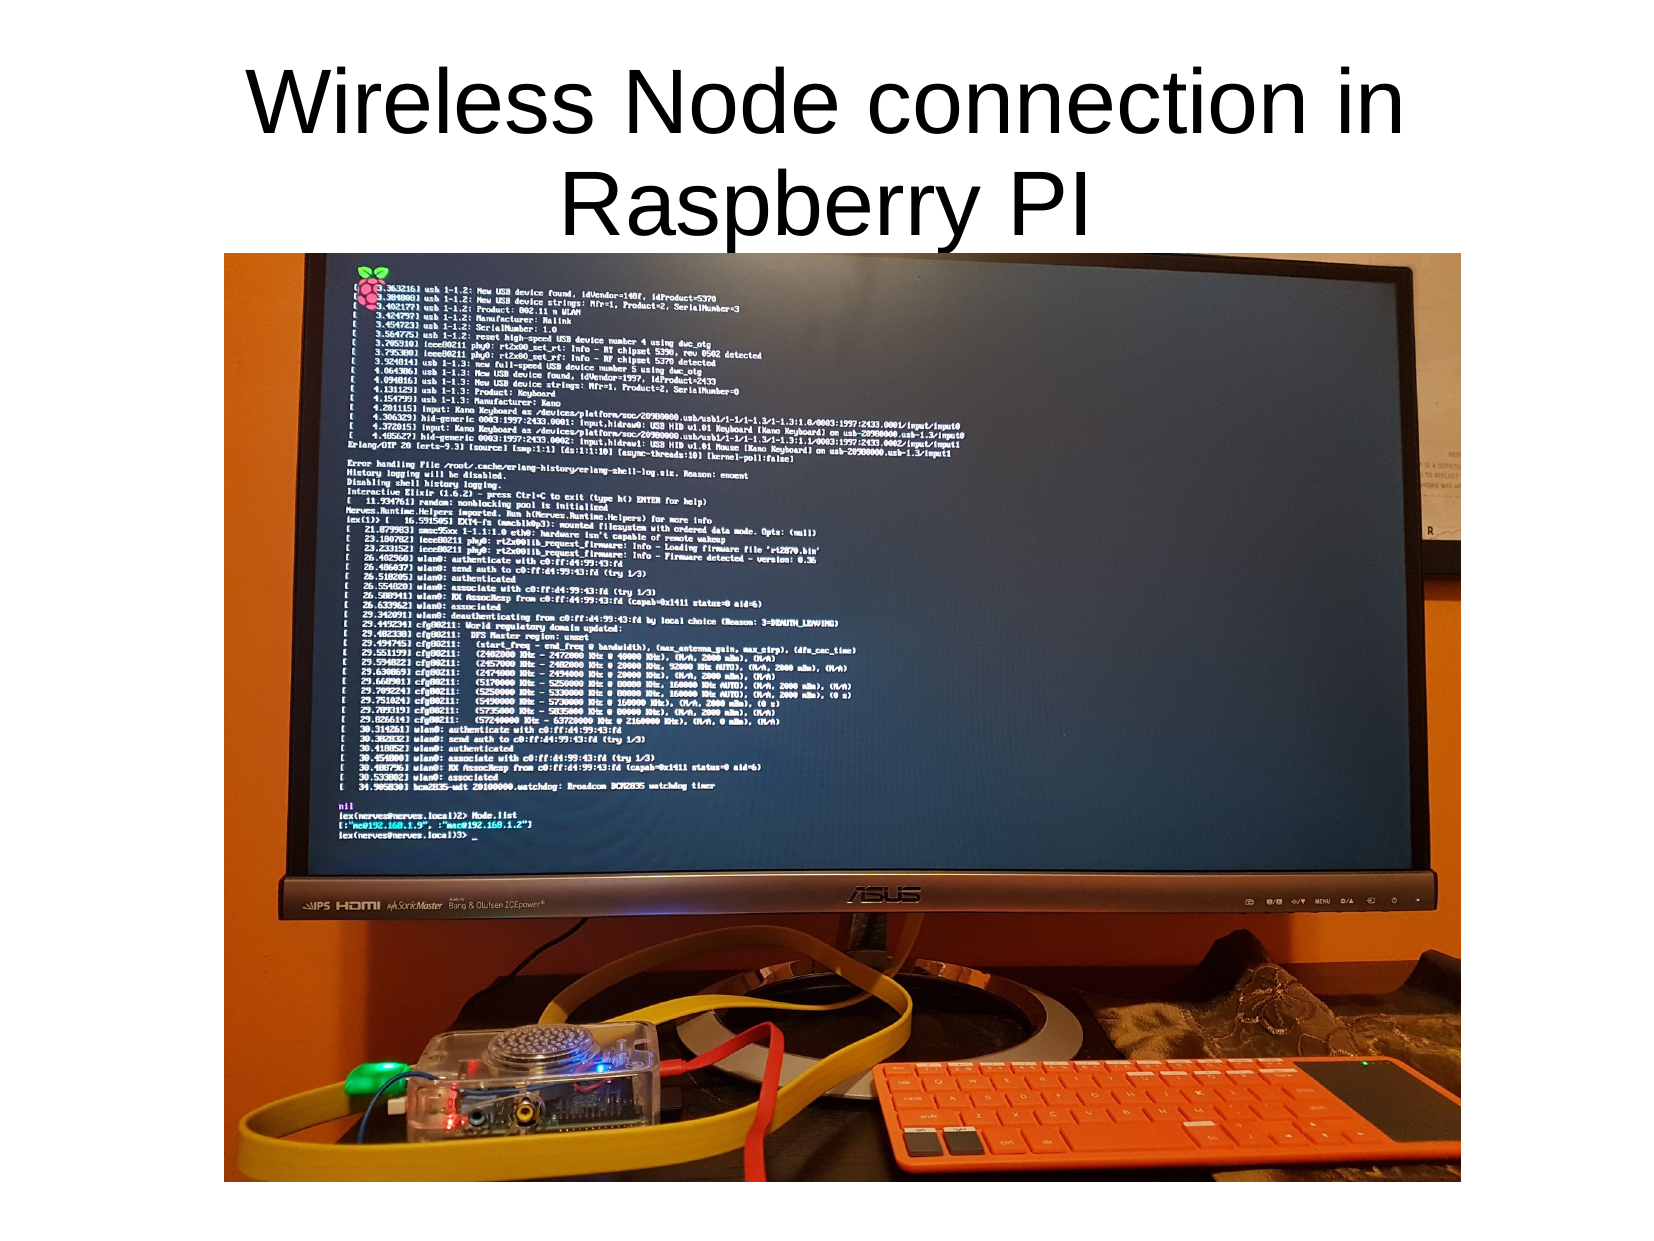

# Wireless Node connection in Raspberry PI